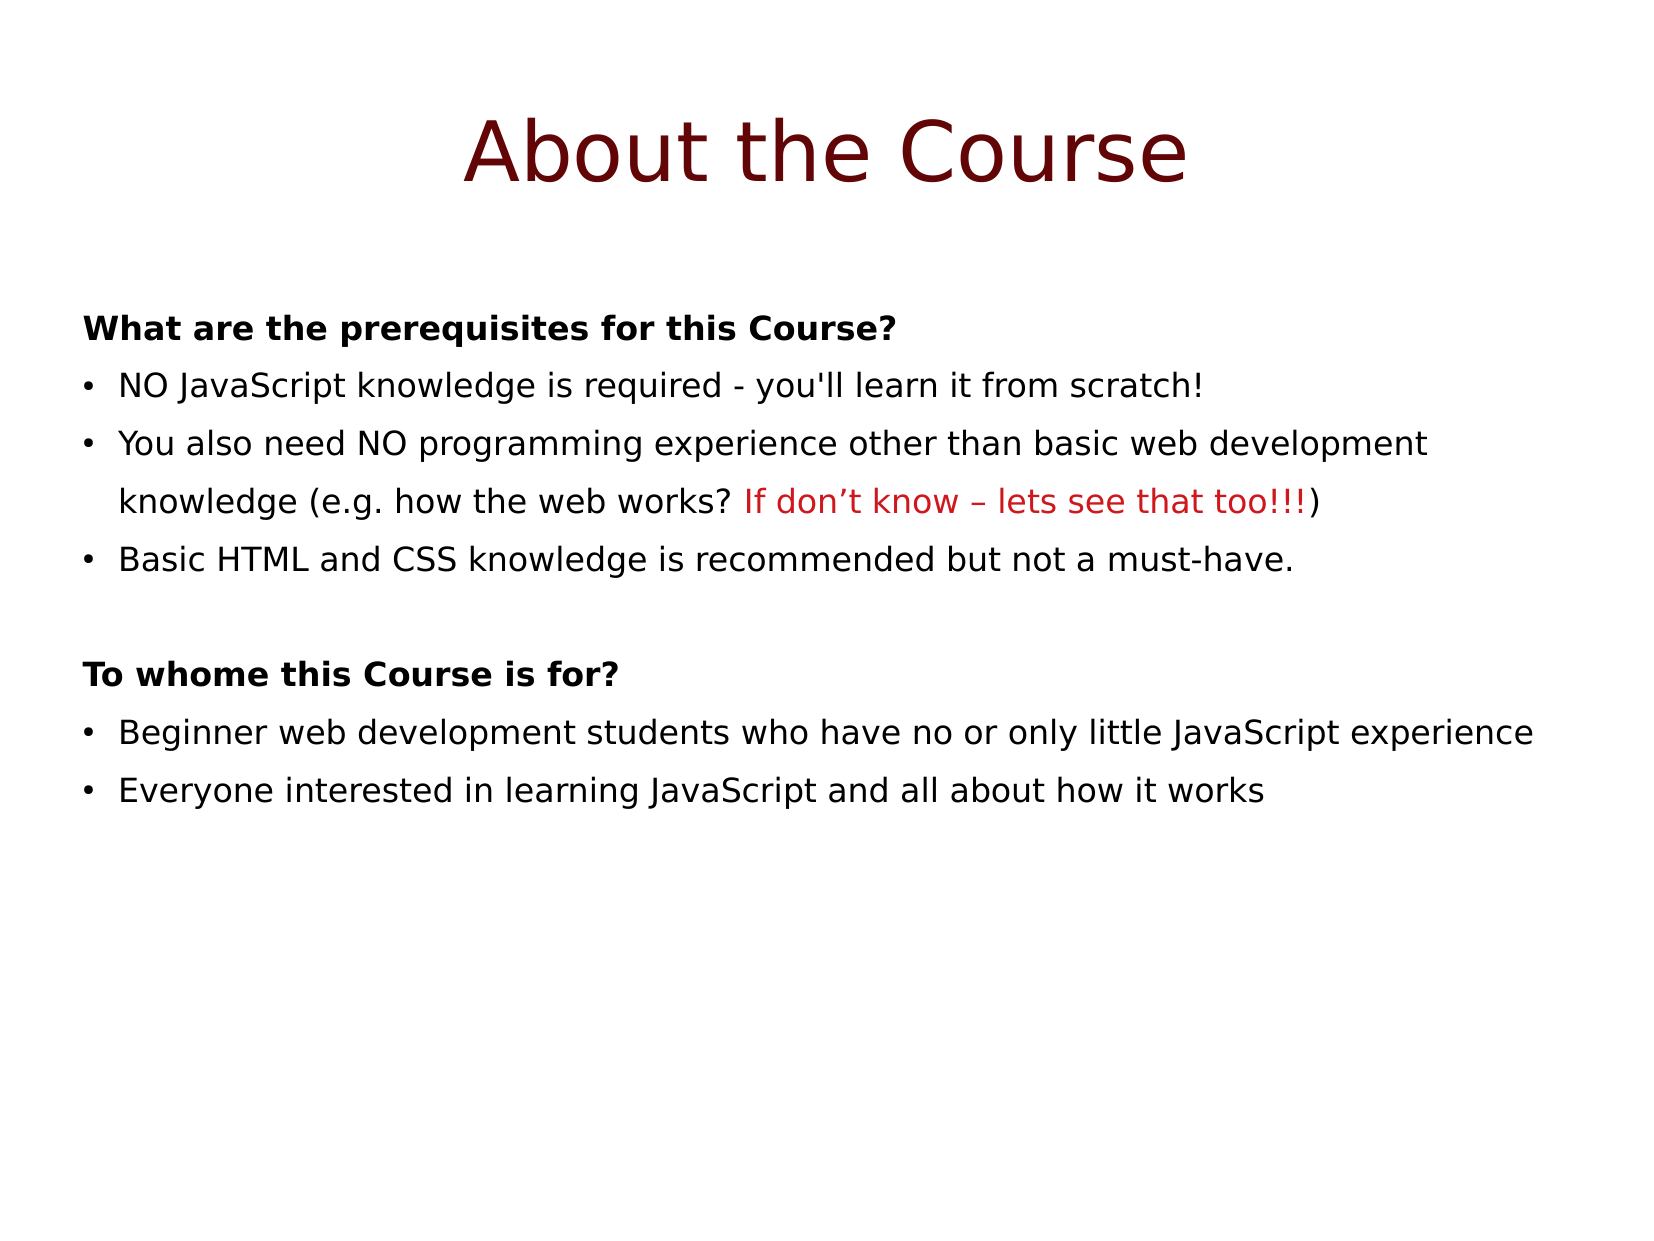

# About the Course
What are the prerequisites for this Course?
NO JavaScript knowledge is required - you'll learn it from scratch!
You also need NO programming experience other than basic web development knowledge (e.g. how the web works? If don’t know – lets see that too!!!)
Basic HTML and CSS knowledge is recommended but not a must-have.
To whome this Course is for?
Beginner web development students who have no or only little JavaScript experience
Everyone interested in learning JavaScript and all about how it works